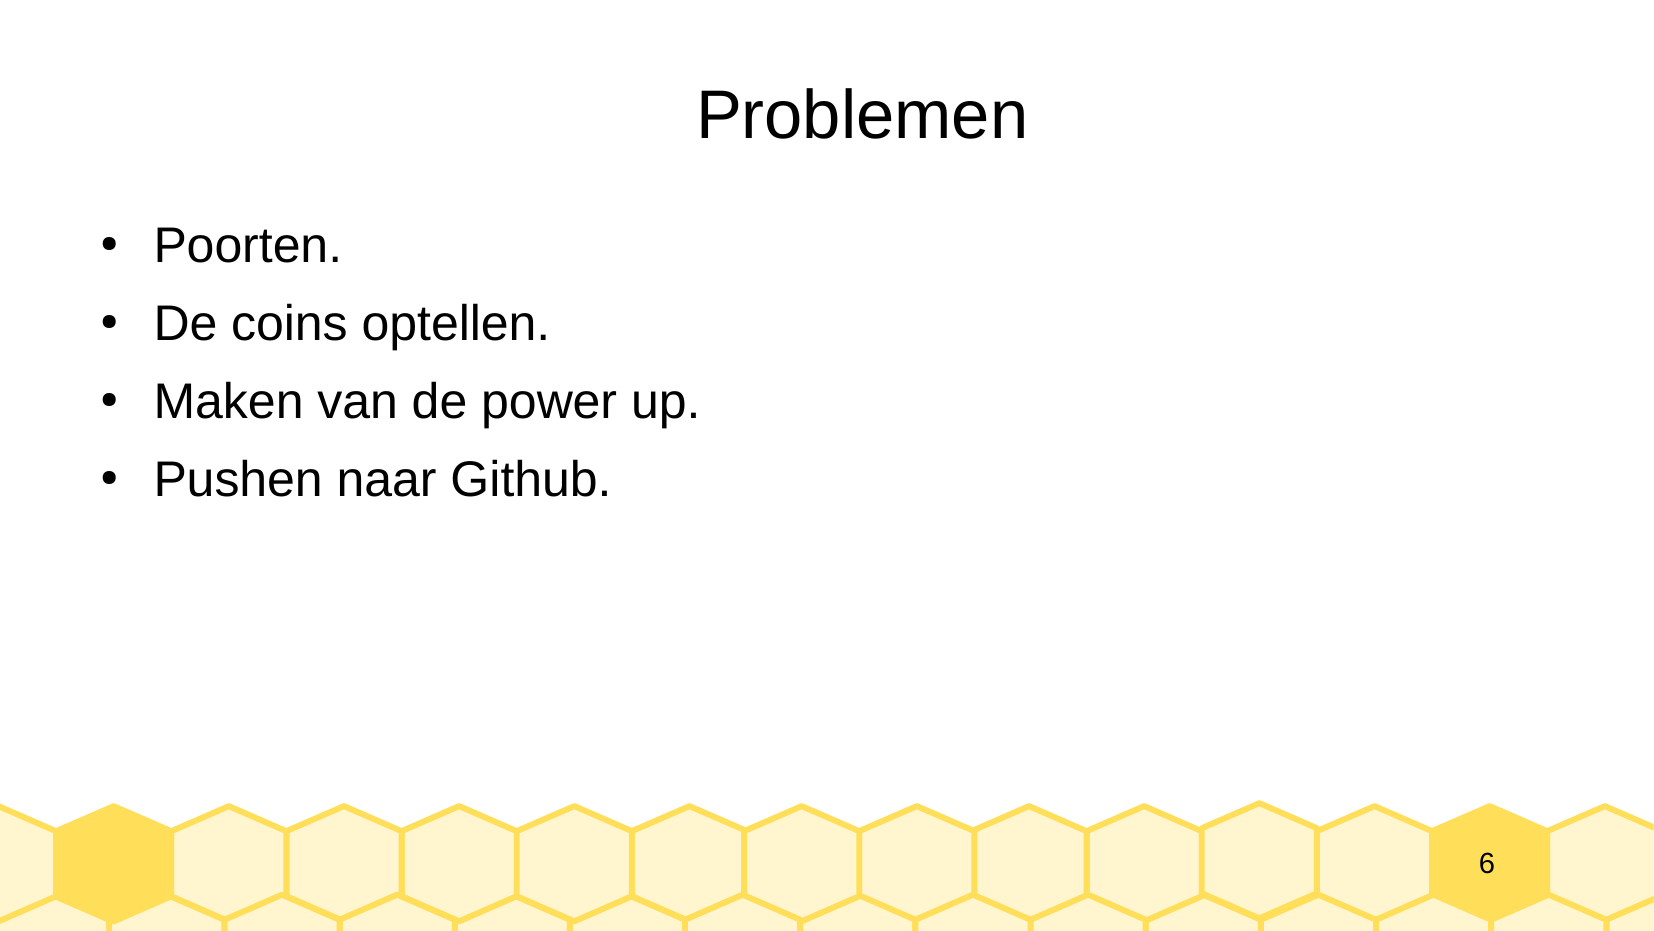

# Problemen
Poorten.
De coins optellen.
Maken van de power up.
Pushen naar Github.